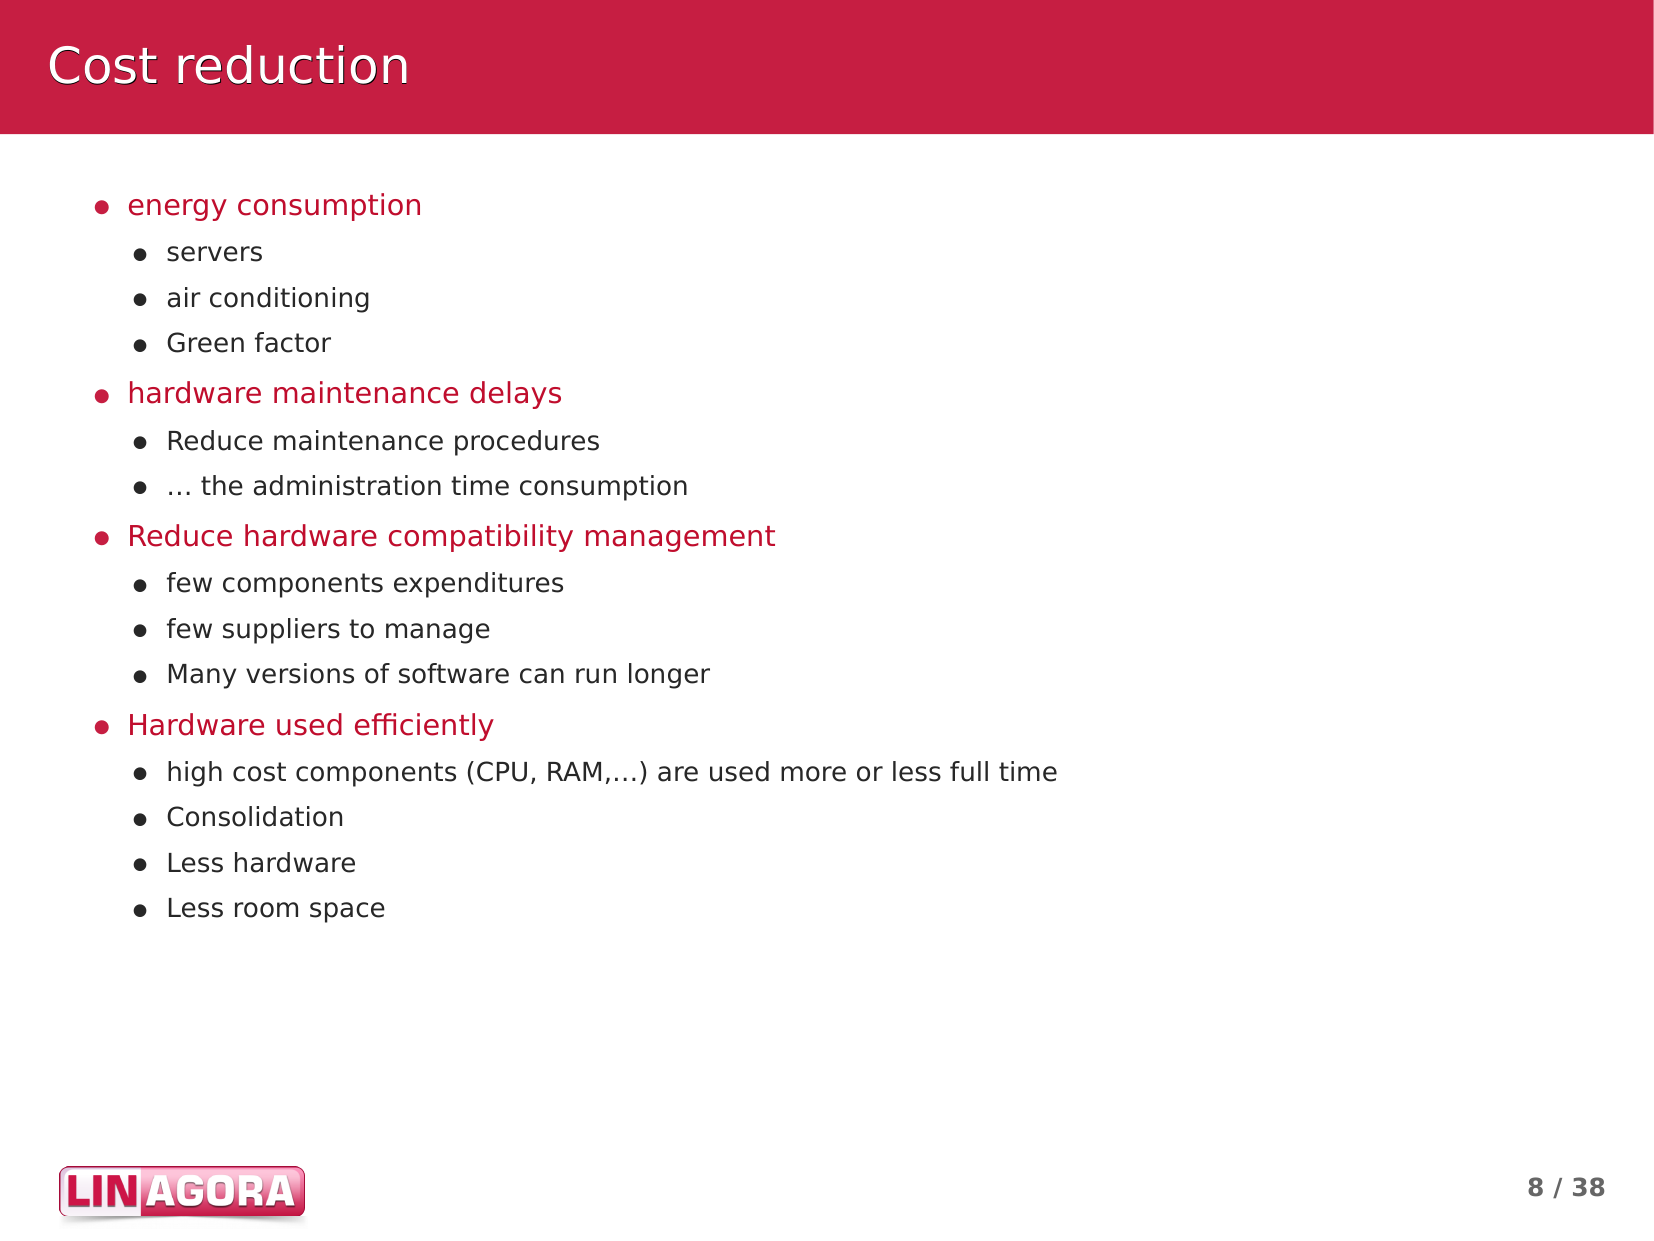

# Cost reduction
energy consumption
servers
air conditioning
Green factor
hardware maintenance delays
Reduce maintenance procedures
… the administration time consumption
Reduce hardware compatibility management
few components expenditures
few suppliers to manage
Many versions of software can run longer
Hardware used efficiently
high cost components (CPU, RAM,…) are used more or less full time
Consolidation
Less hardware
Less room space